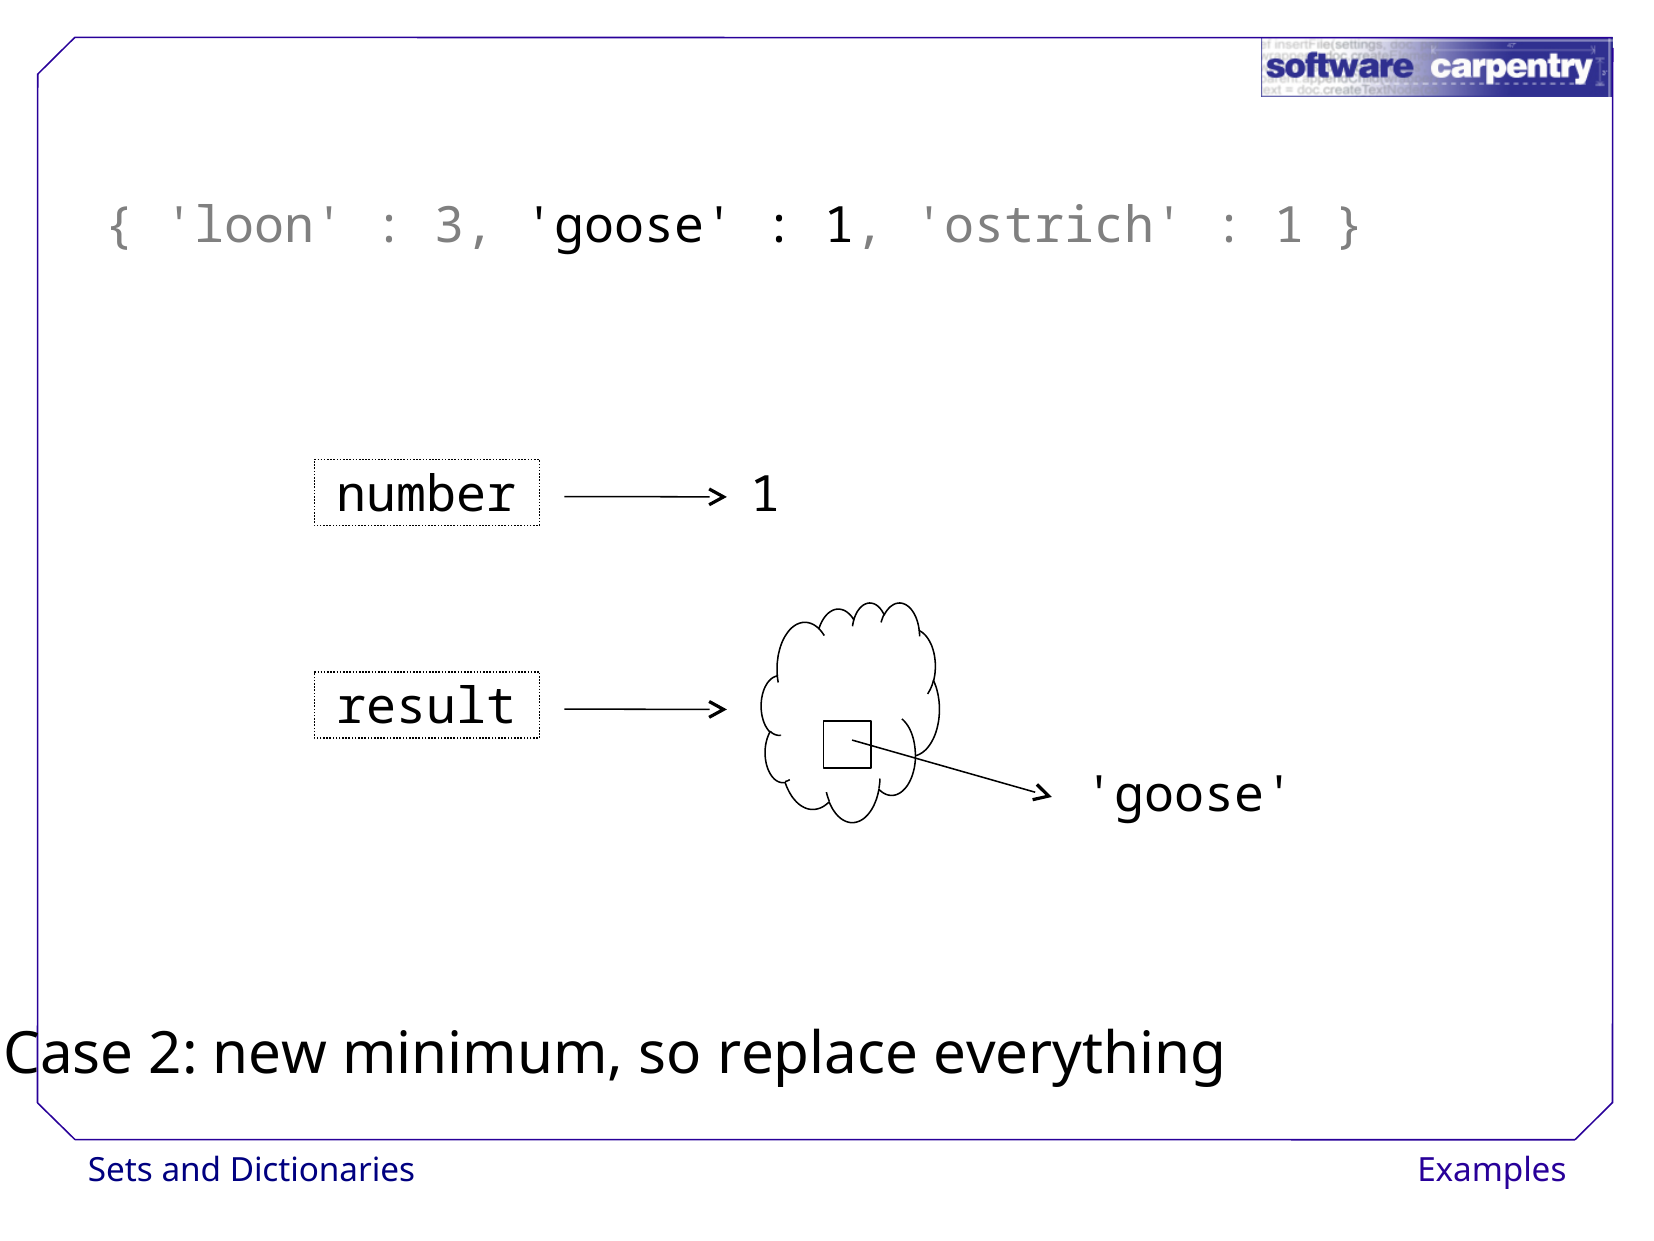

{ 'loon' : 3, 'goose' : 1, 'ostrich' : 1 }
number
1
result
'goose'
Case 2: new minimum, so replace everything